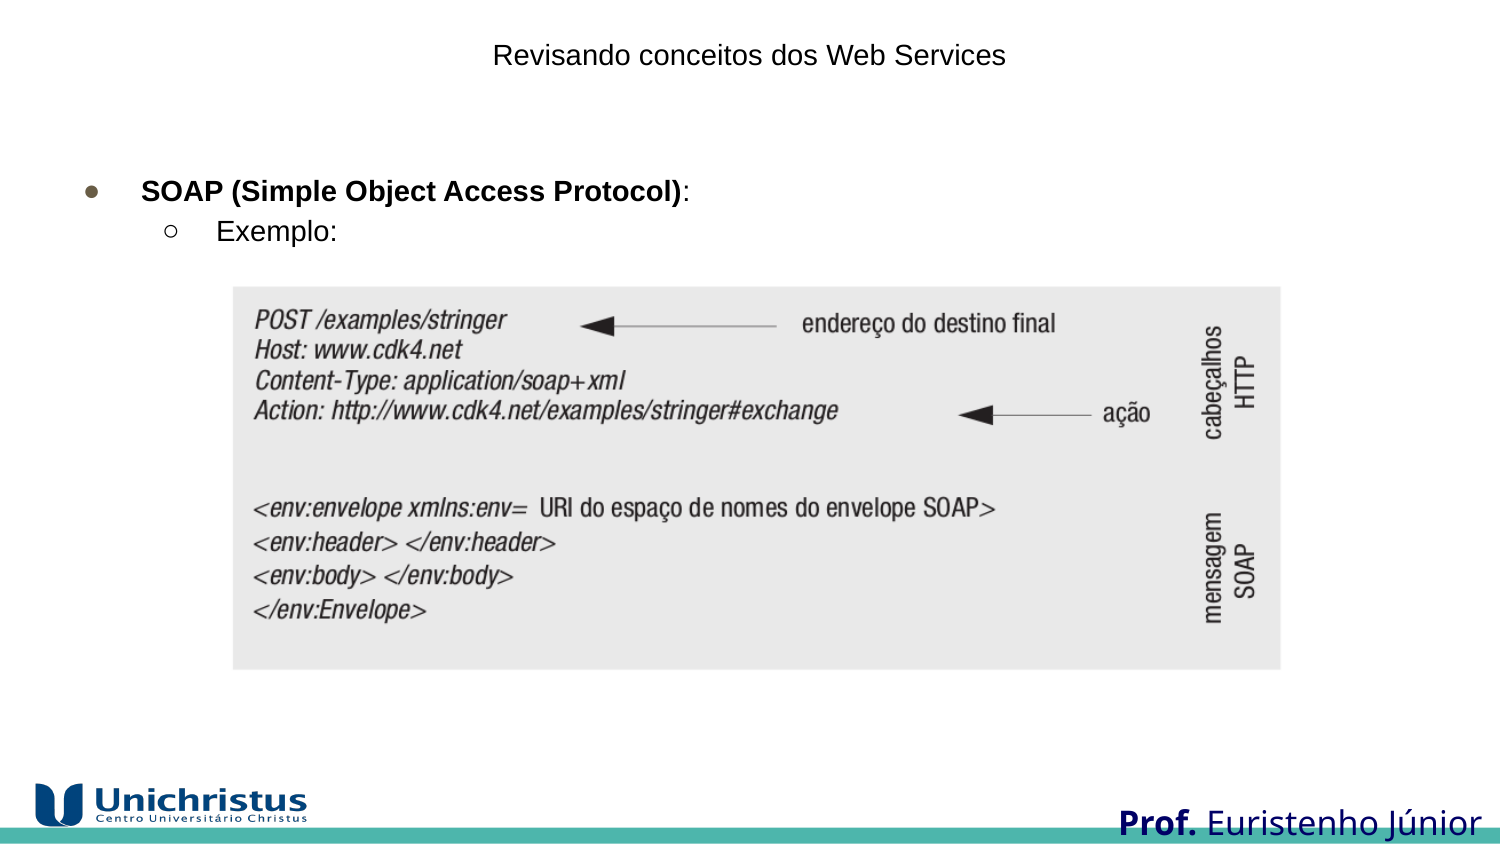

# Revisando conceitos dos Web Services
SOAP (Simple Object Access Protocol):
Exemplo:
Prof. Euristenho Júnior